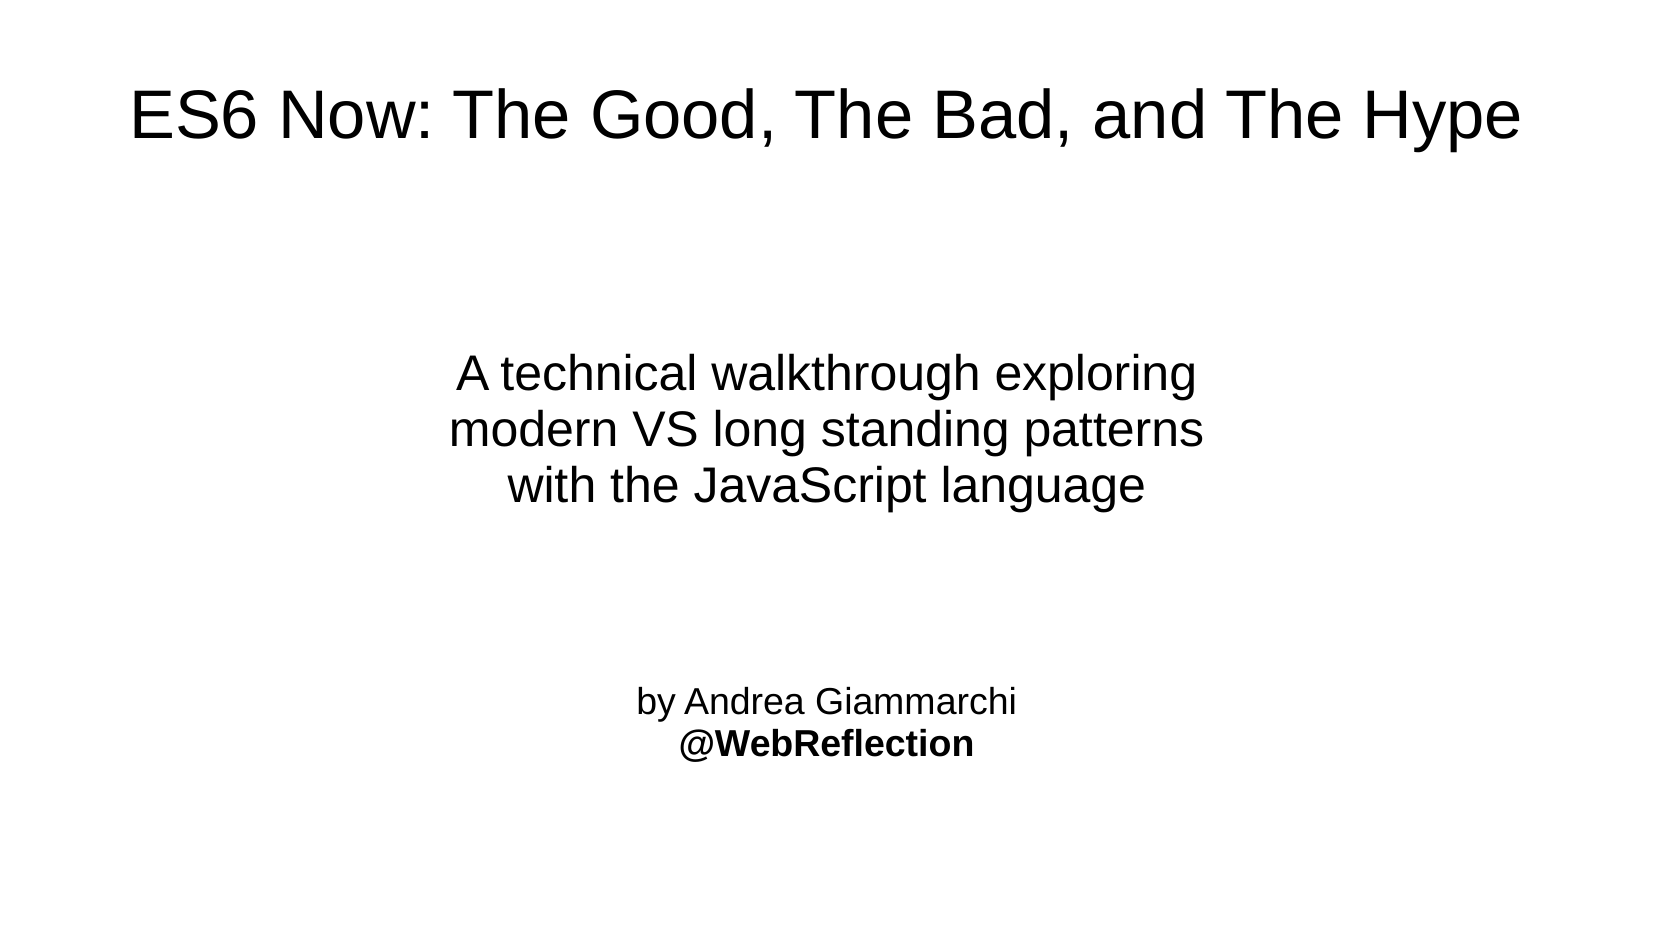

# ES6 Now: The Good, The Bad, and The Hype
A technical walkthrough exploring
modern VS long standing patterns
with the JavaScript language
by Andrea Giammarchi
@WebReflection